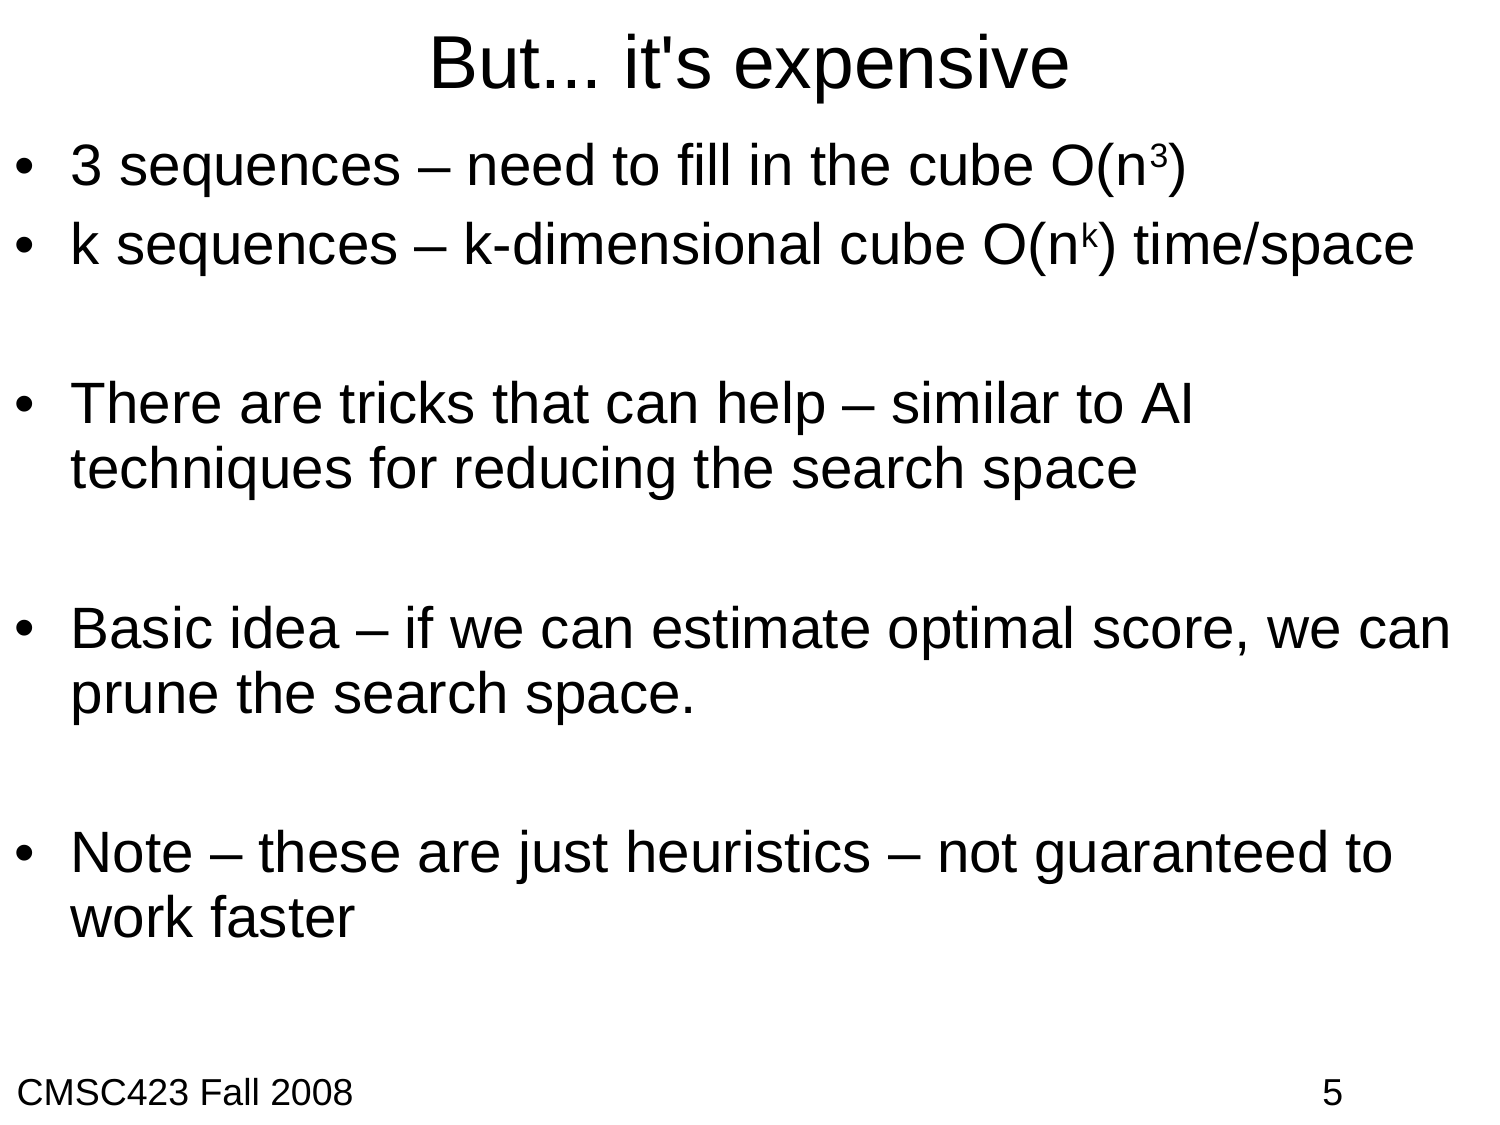

# But... it's expensive
3 sequences – need to fill in the cube O(n3)
k sequences – k-dimensional cube O(nk) time/space
There are tricks that can help – similar to AI techniques for reducing the search space
Basic idea – if we can estimate optimal score, we can prune the search space.
Note – these are just heuristics – not guaranteed to work faster
CMSC423 Fall 2008
5